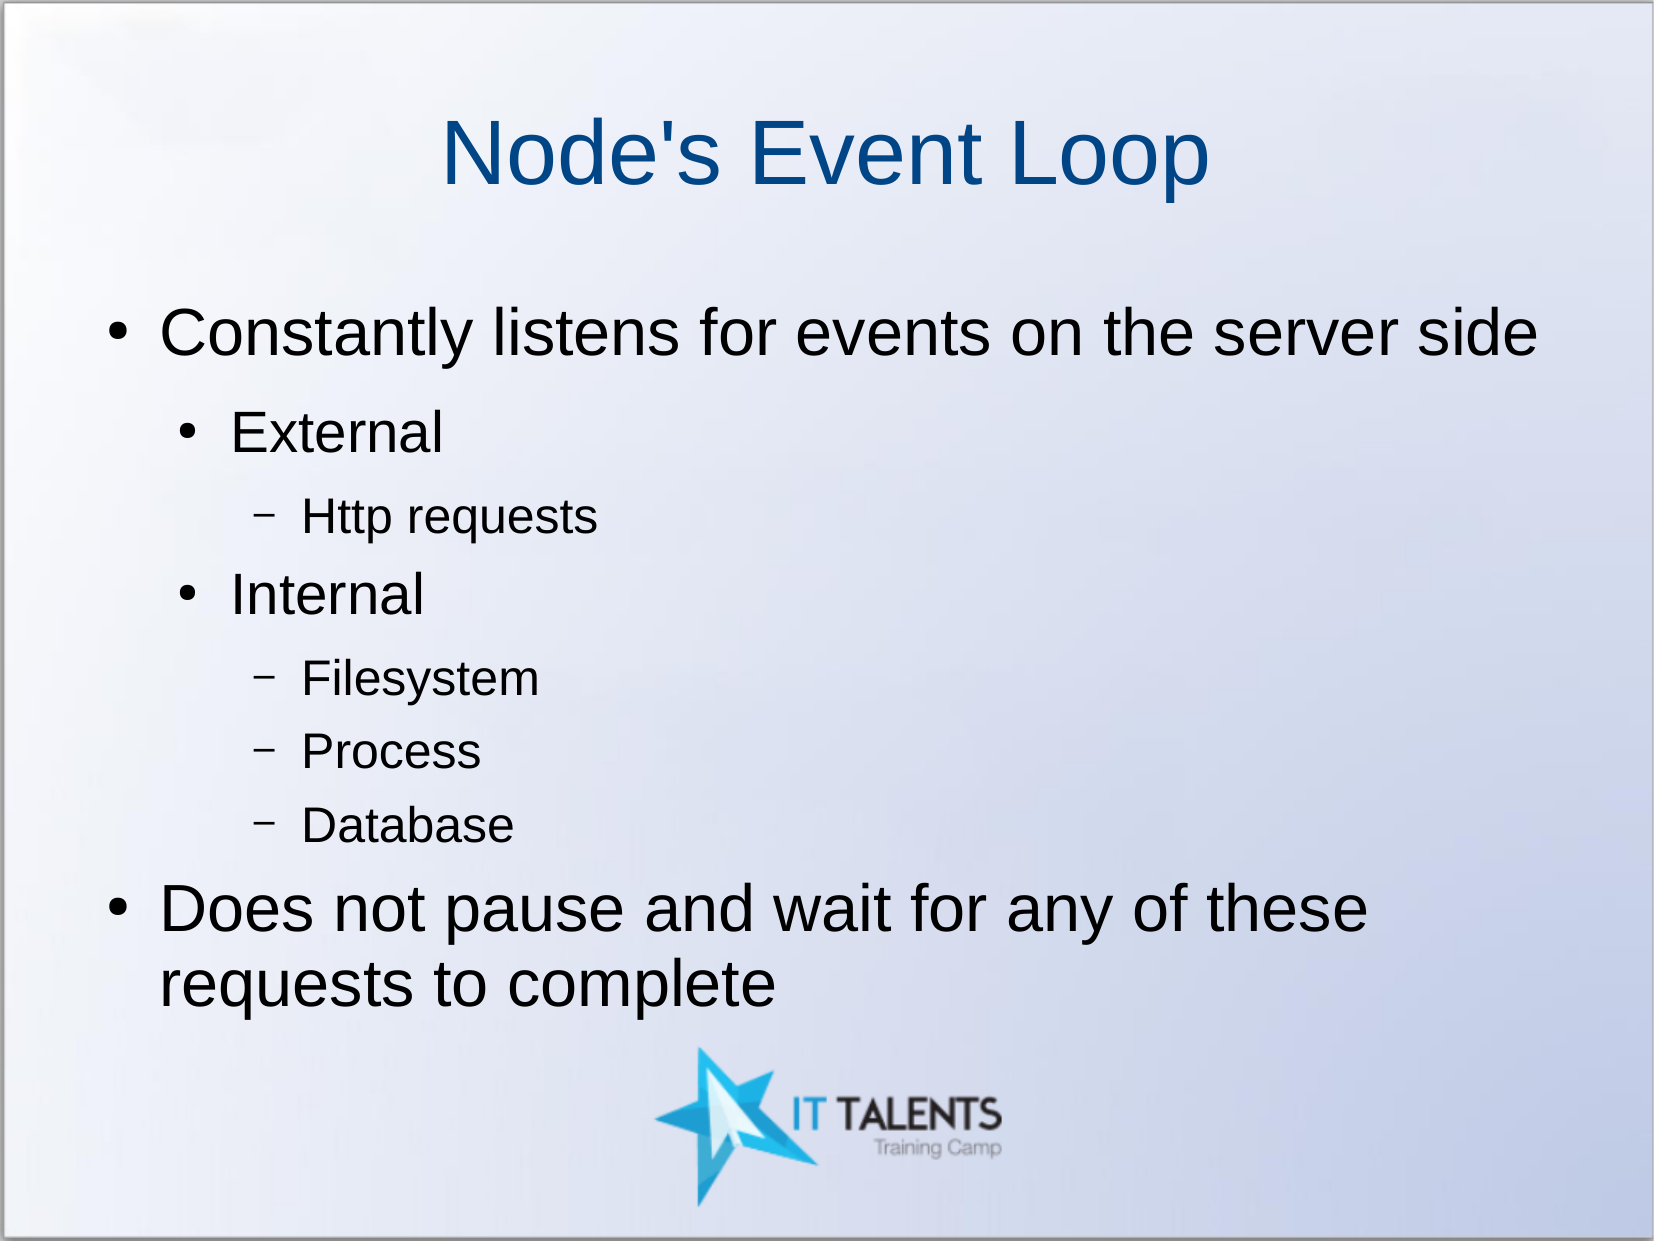

# Node's Event Loop
Constantly listens for events on the server side
External
Http requests
Internal
Filesystem
Process
Database
Does not pause and wait for any of these requests to complete